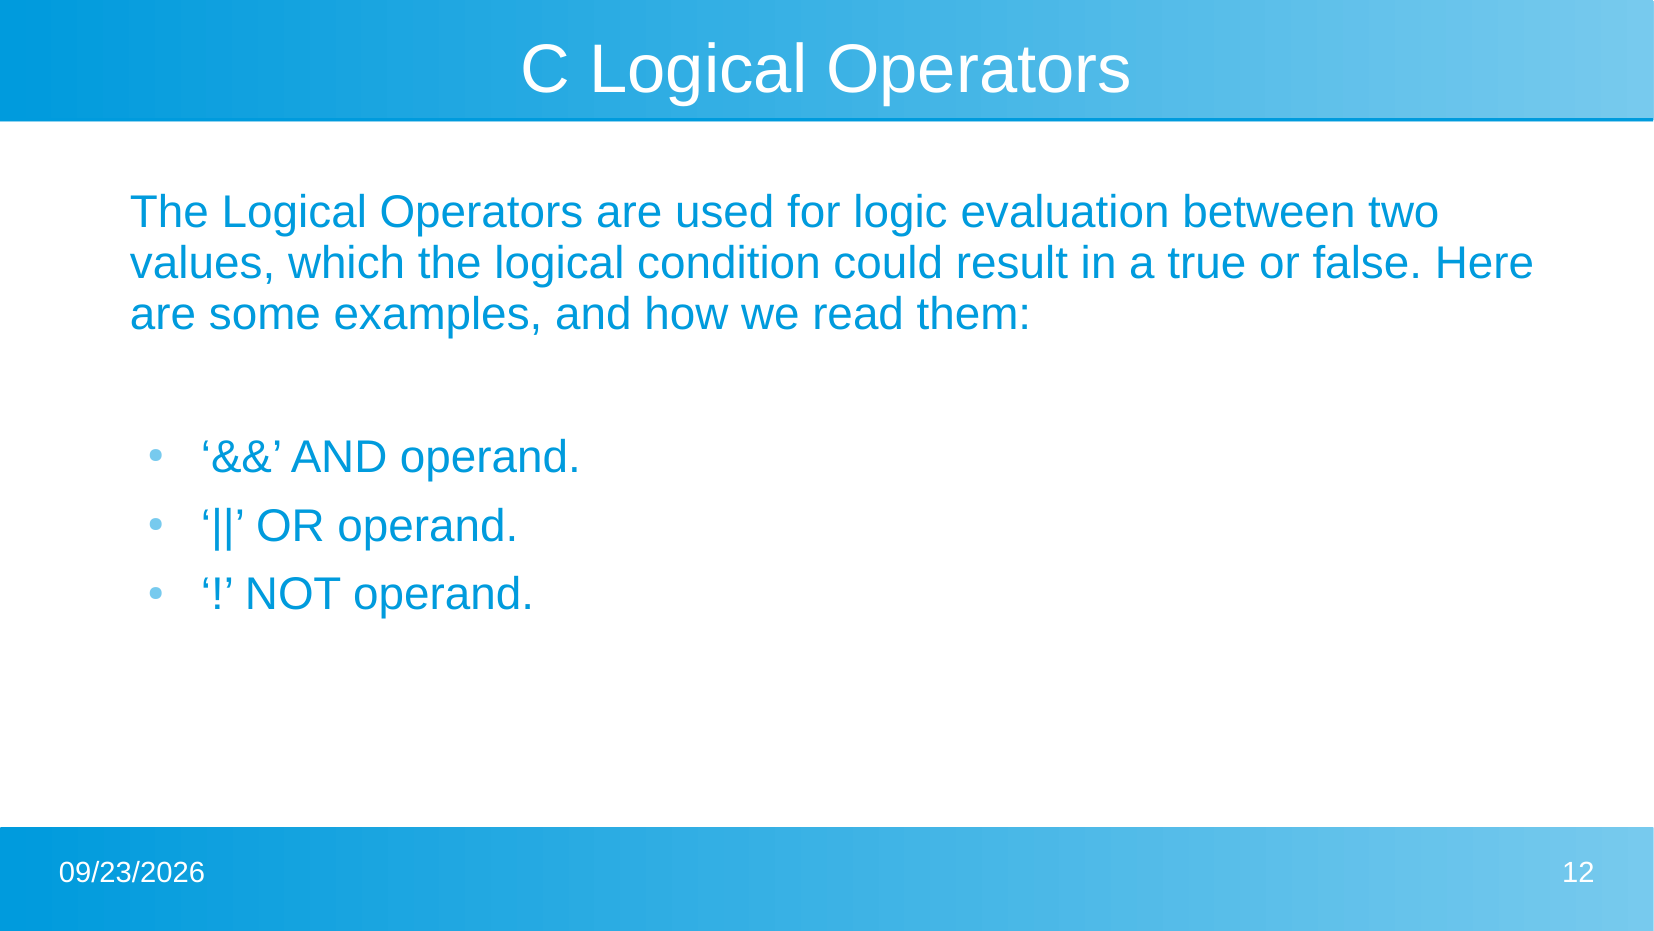

C Logical Operators
# The Logical Operators are used for logic evaluation between two values, which the logical condition could result in a true or false. Here are some examples, and how we read them:
‘&&’ AND operand.
‘||’ OR operand.
‘!’ NOT operand.
12